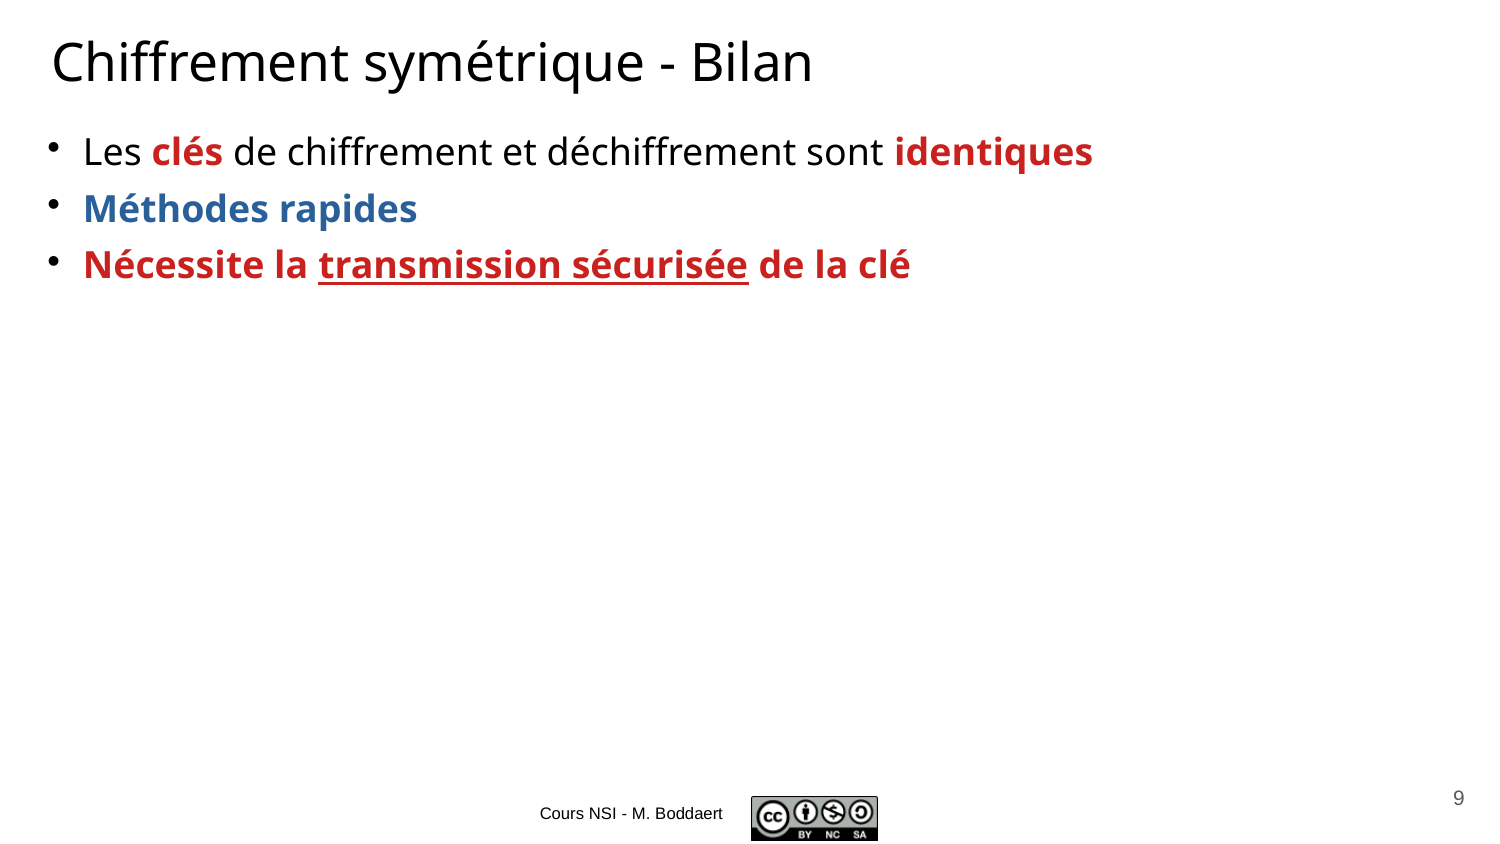

# Chiffrement symétrique - Bilan
Les clés de chiffrement et déchiffrement sont identiques
Méthodes rapides
Nécessite la transmission sécurisée de la clé
9